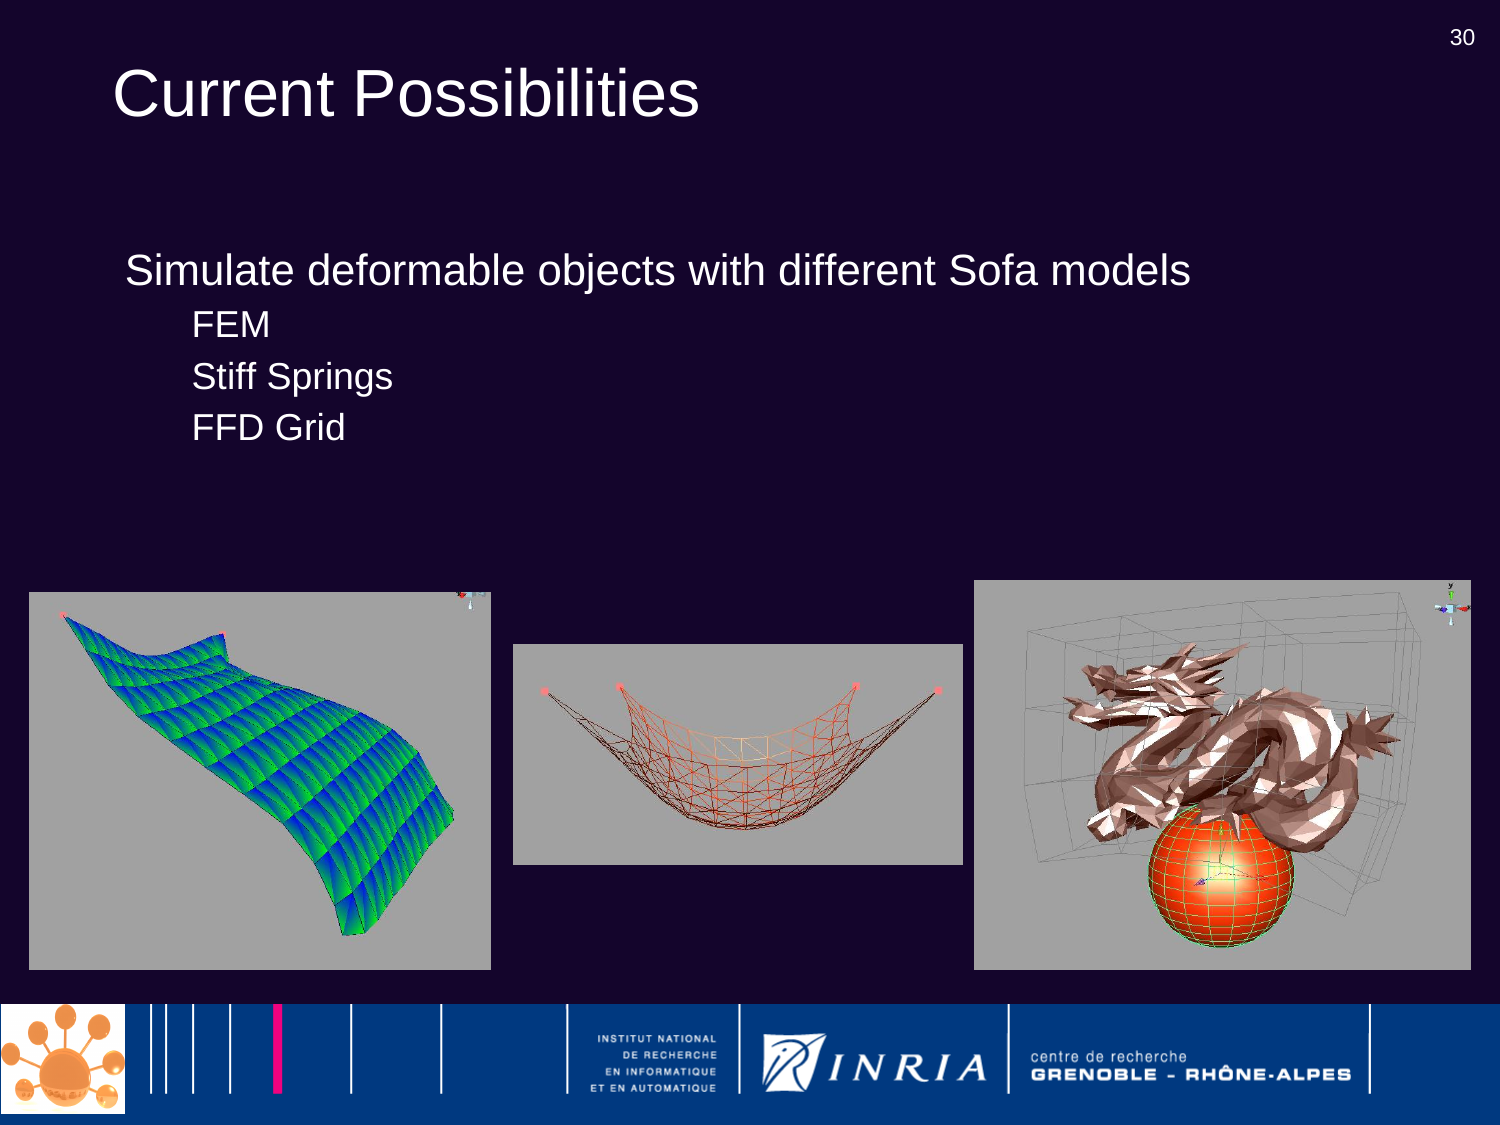

Current Possibilities
# Simulate deformable objects with different Sofa models
FEM
Stiff Springs
FFD Grid